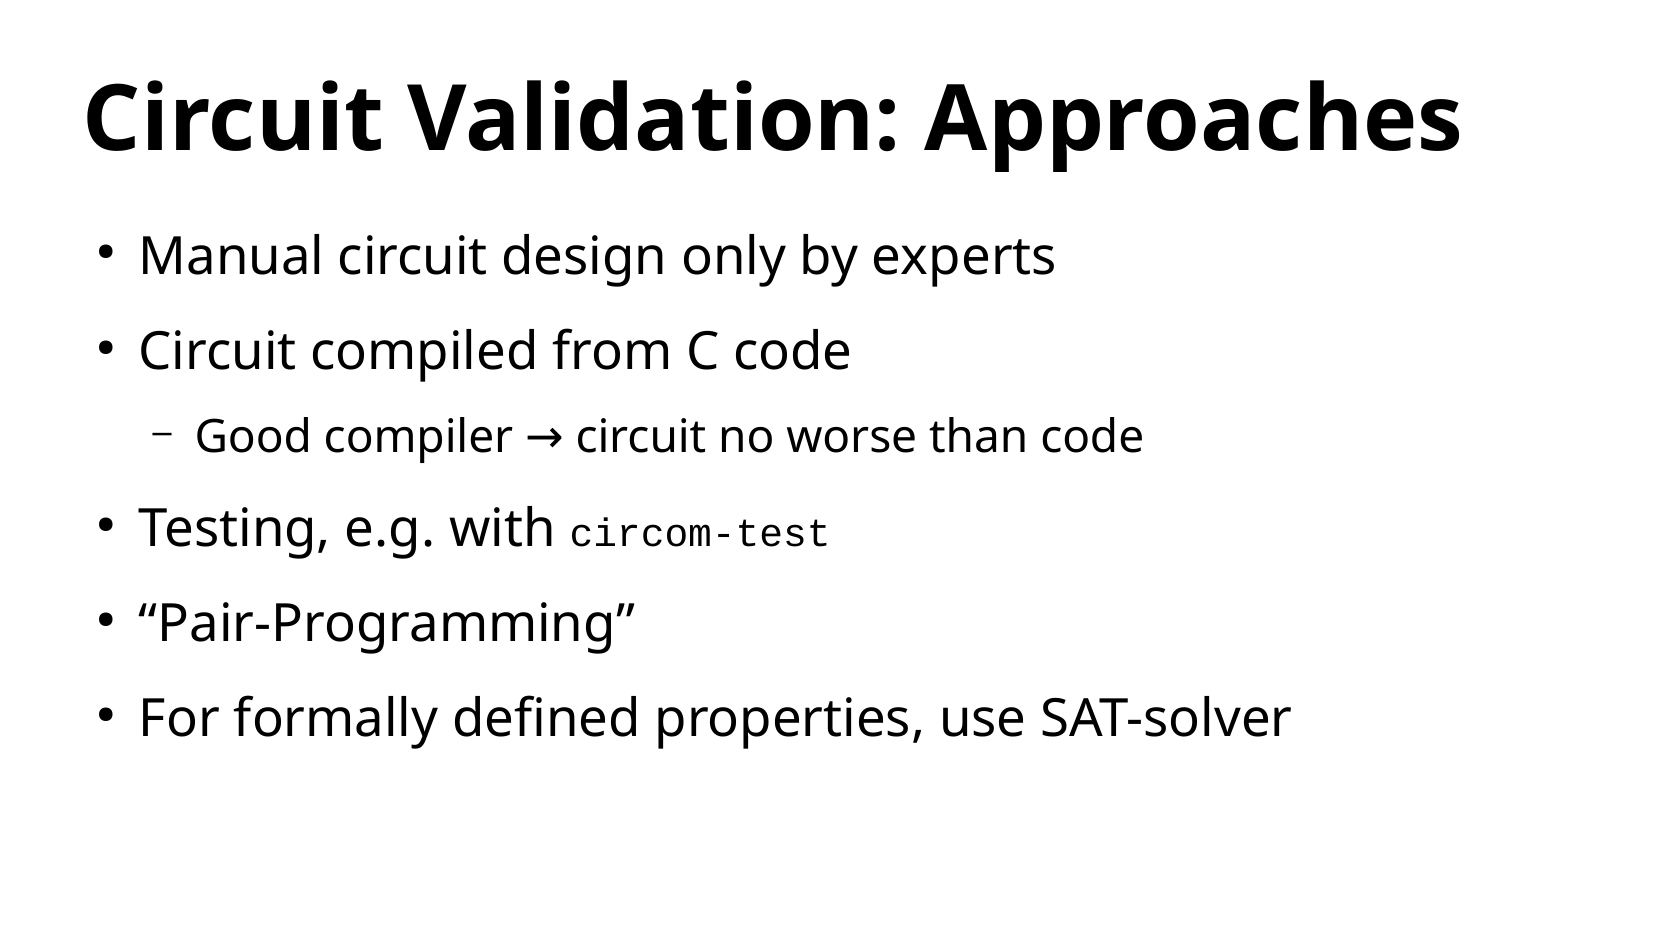

# Circuit Validation: Approaches
Manual circuit design only by experts
Circuit compiled from C code
Good compiler → circuit no worse than code
Testing, e.g. with circom-test
“Pair-Programming”
For formally defined properties, use SAT-solver